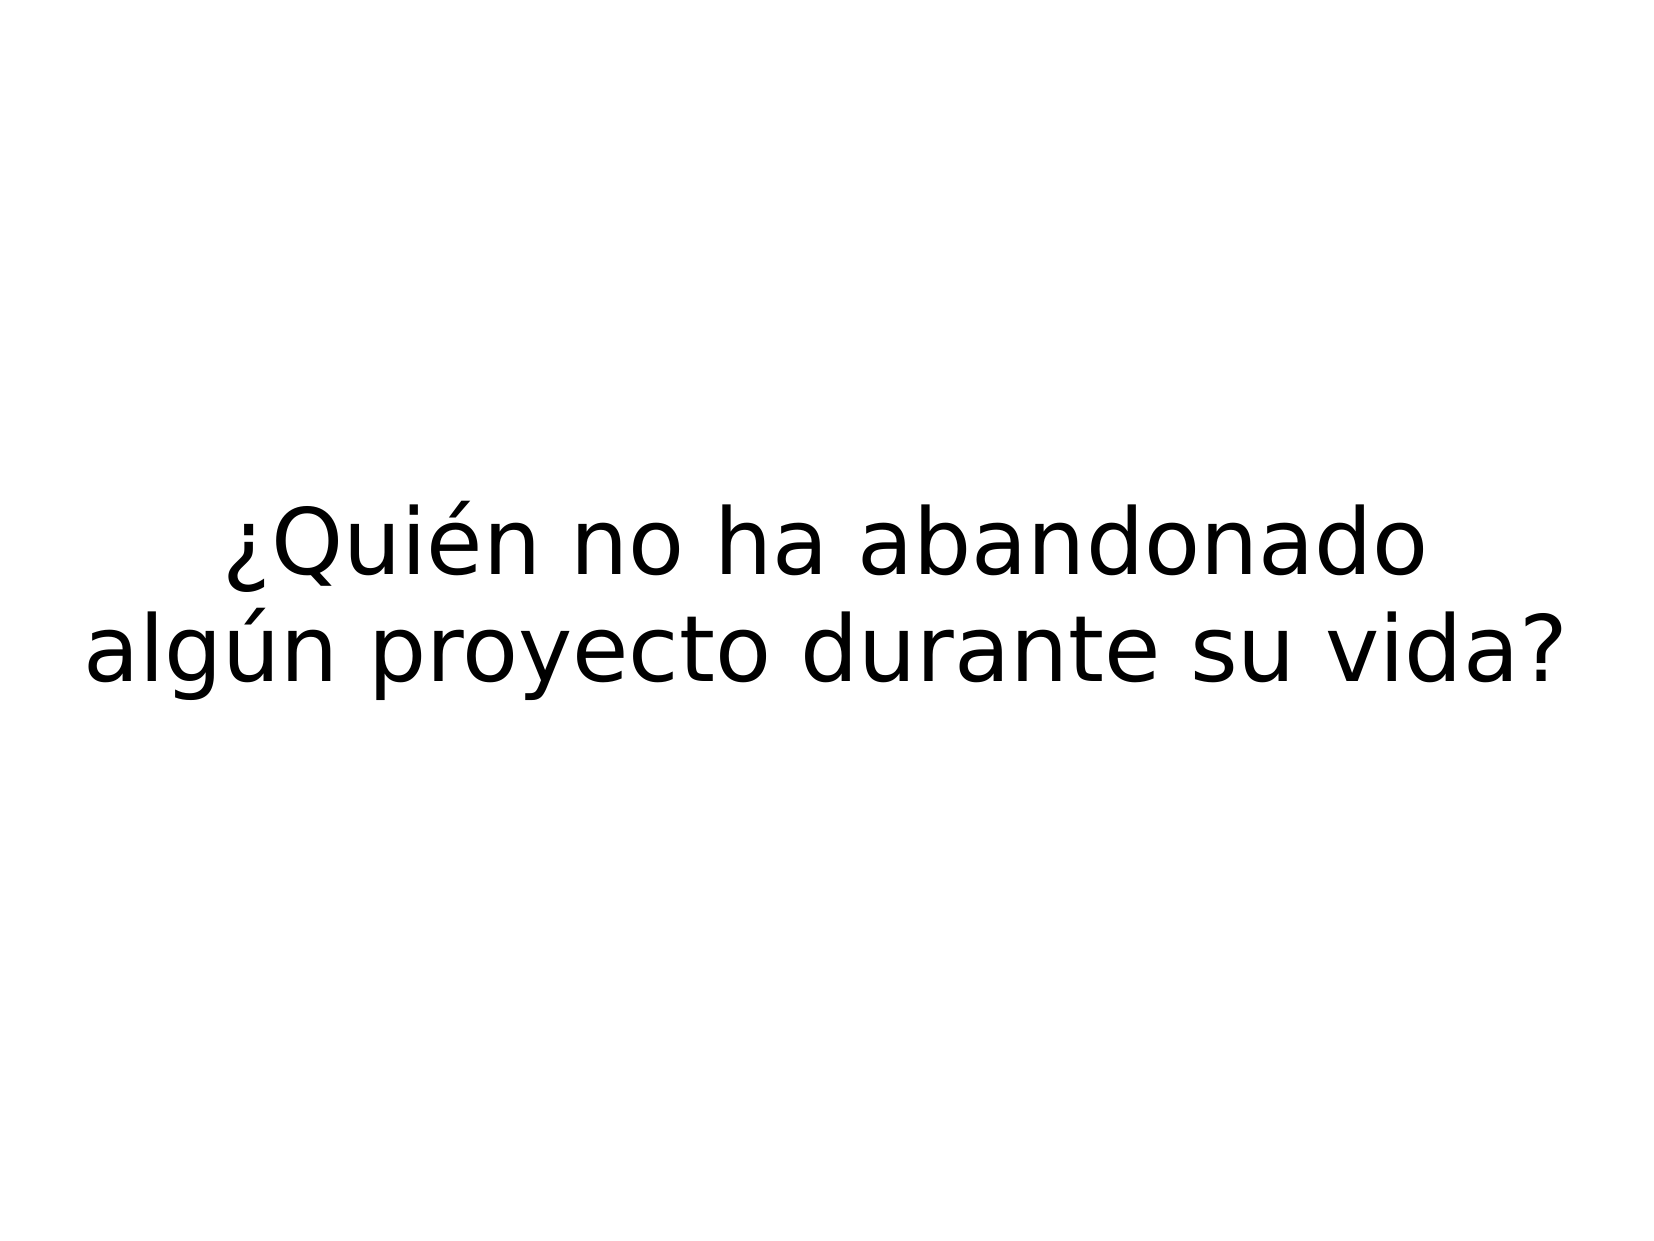

# ¿Quién no ha abandonado algún proyecto durante su vida?